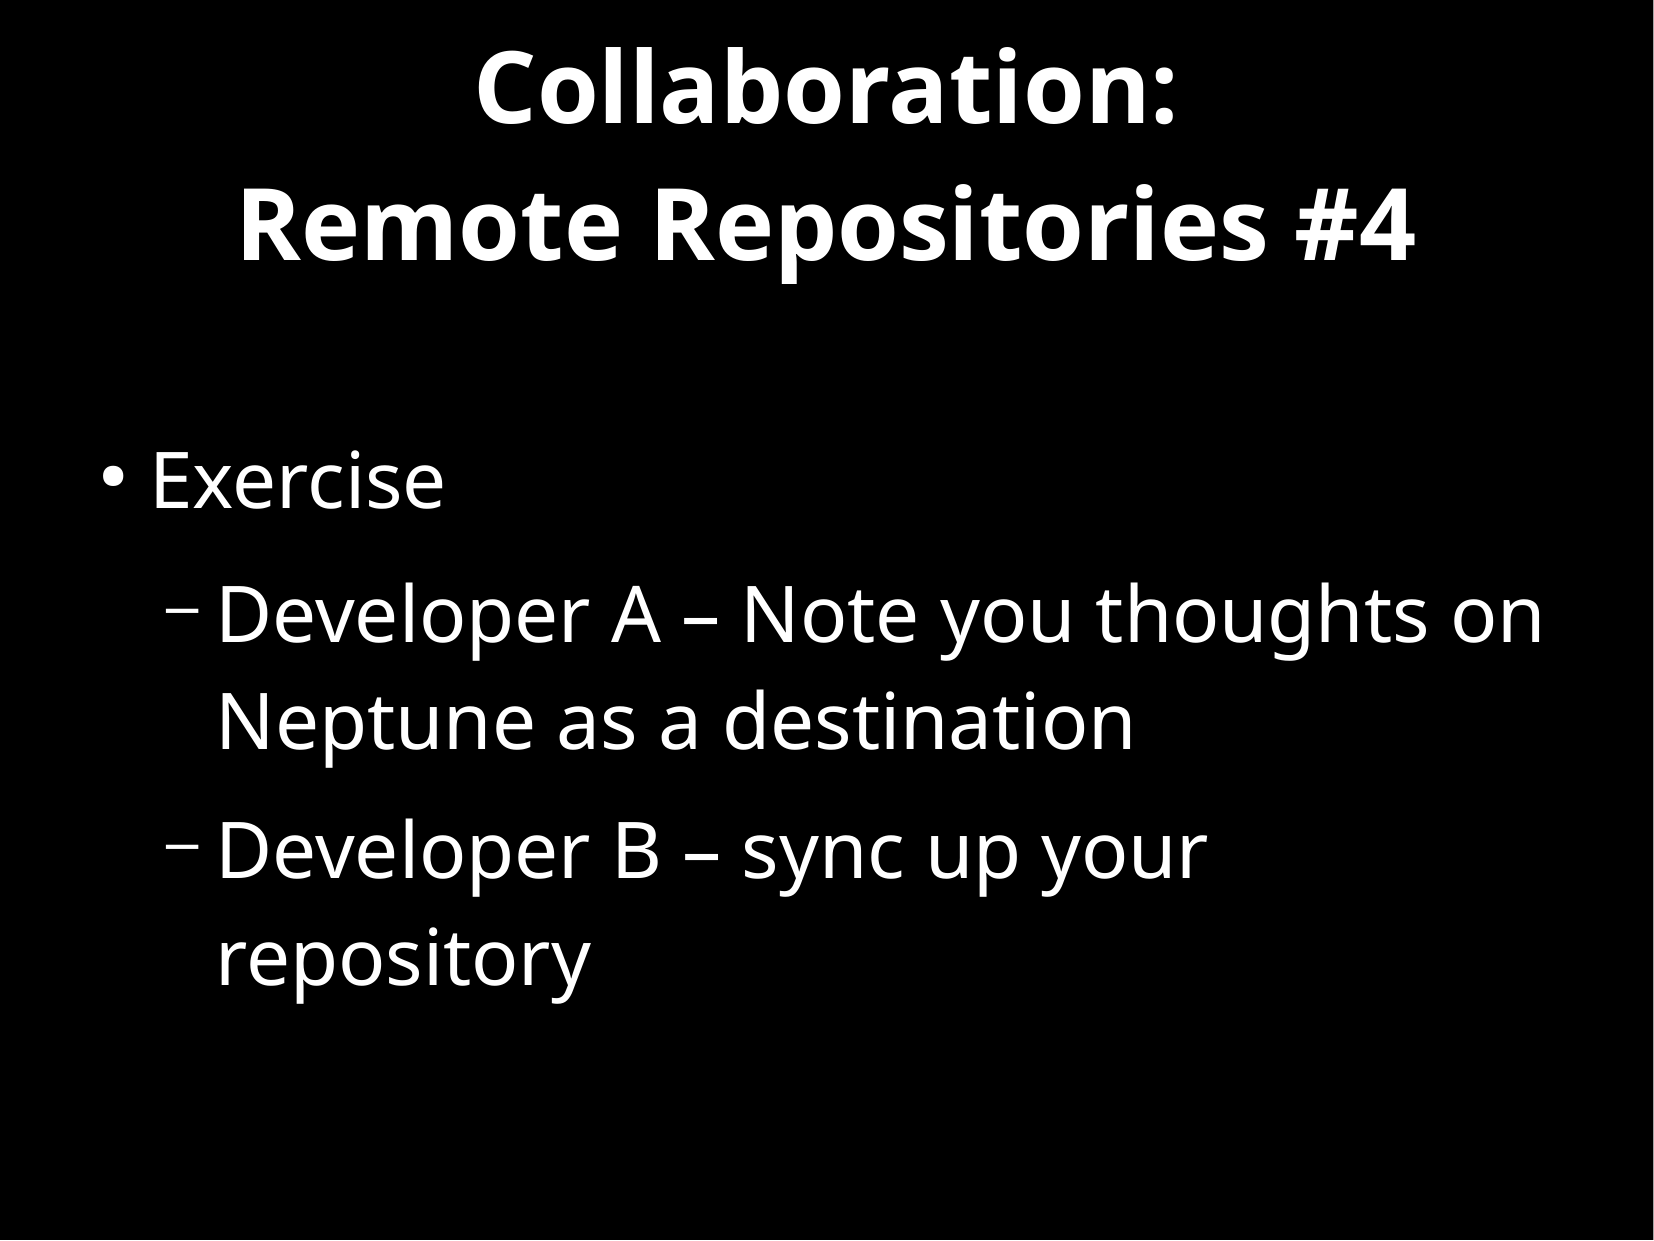

# Collaboration: Remote Repositories #4
Exercise
Developer A – Note you thoughts on Neptune as a destination
Developer B – sync up your repository